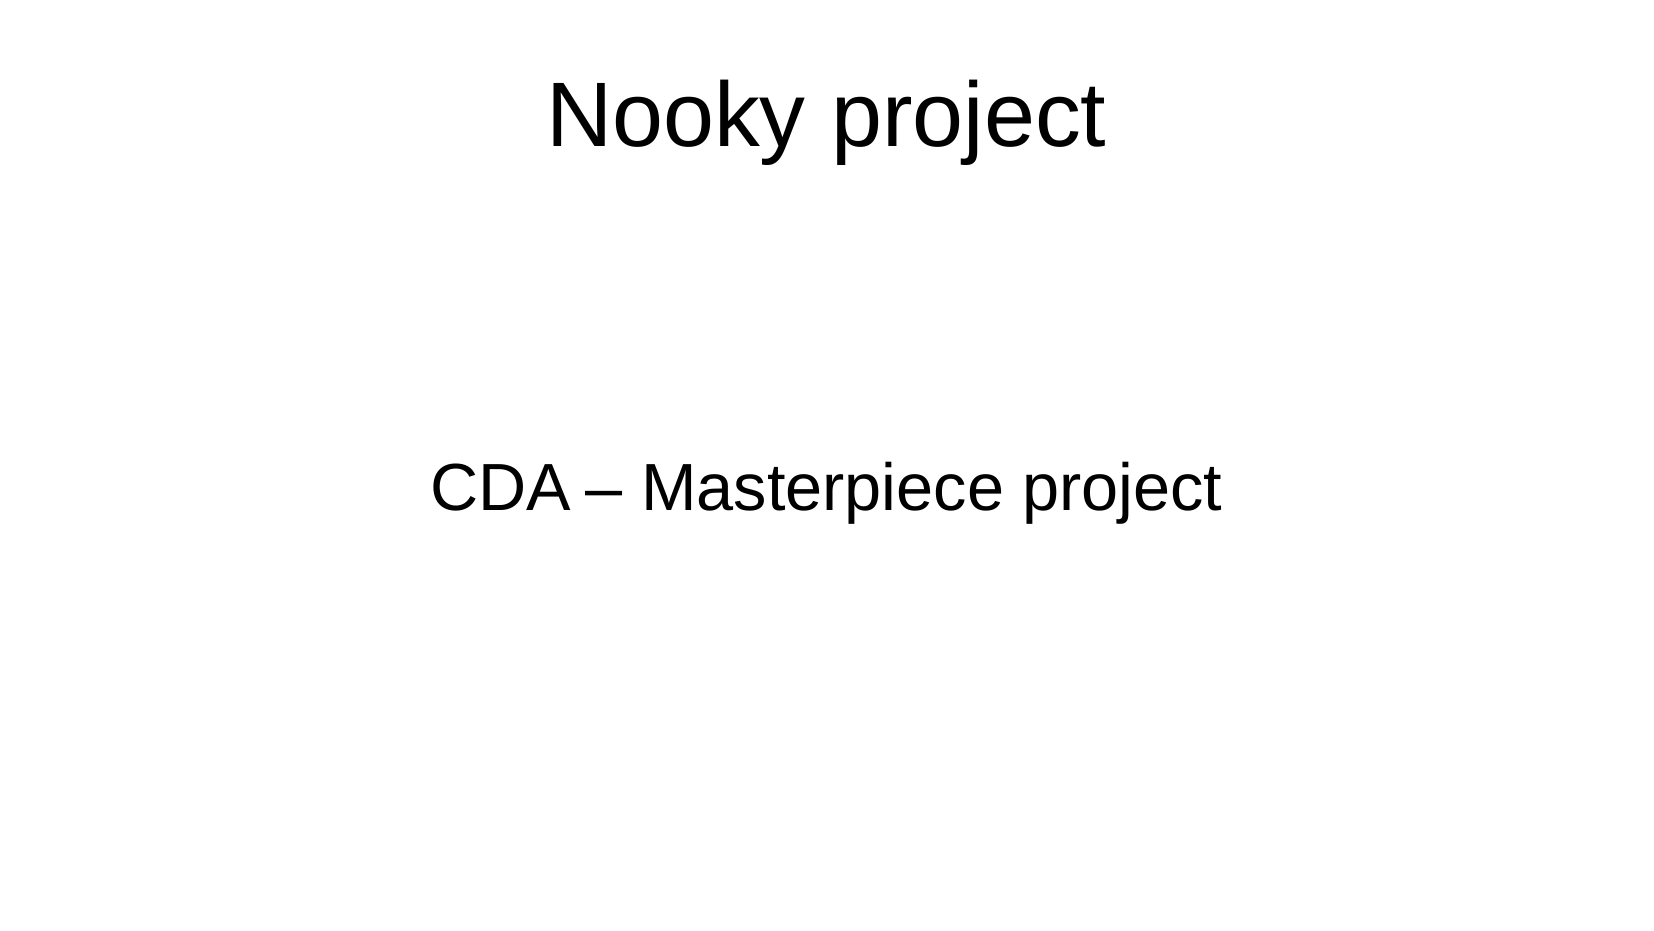

# Nooky project
CDA – Masterpiece project